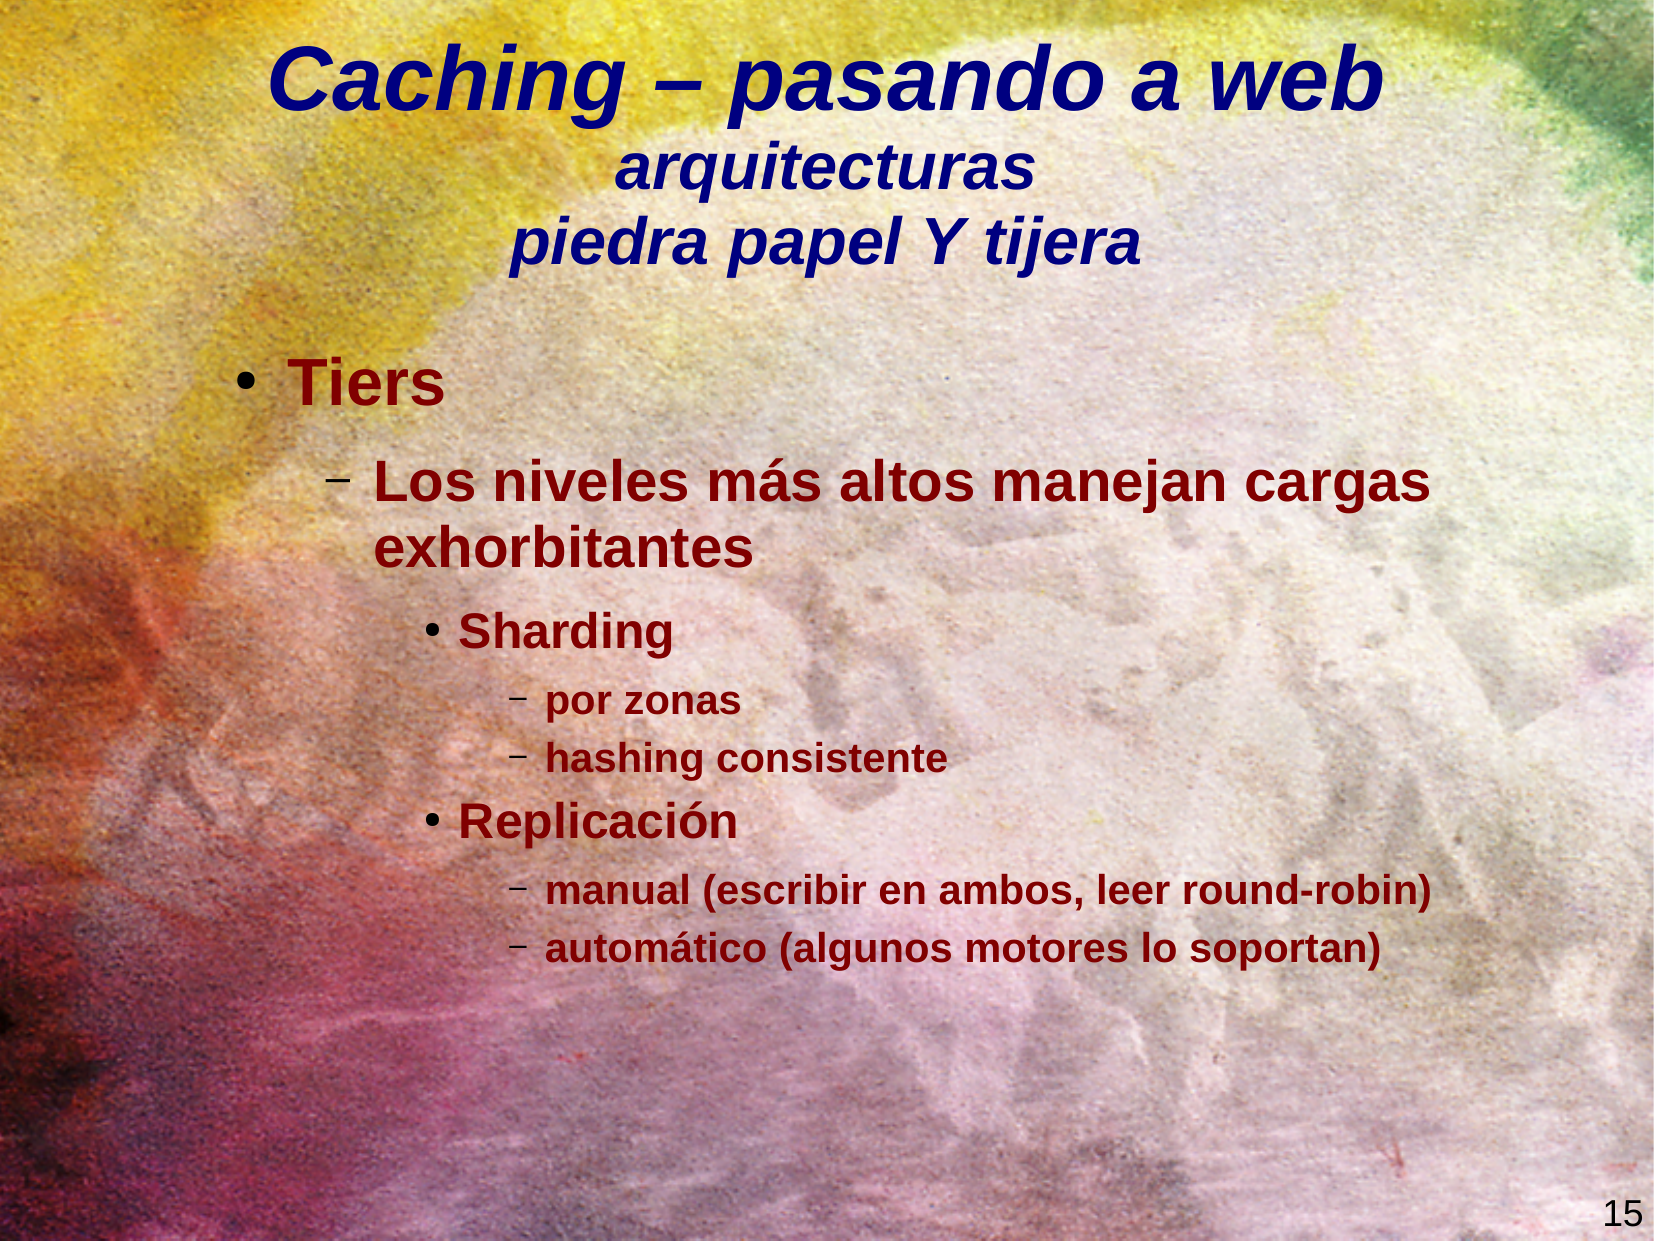

# Caching – pasando a web arquitecturas piedra papel Y tijera
Tiers
Los niveles más altos manejan cargas exhorbitantes
Sharding
por zonas
hashing consistente
Replicación
manual (escribir en ambos, leer round-robin)
automático (algunos motores lo soportan)
15